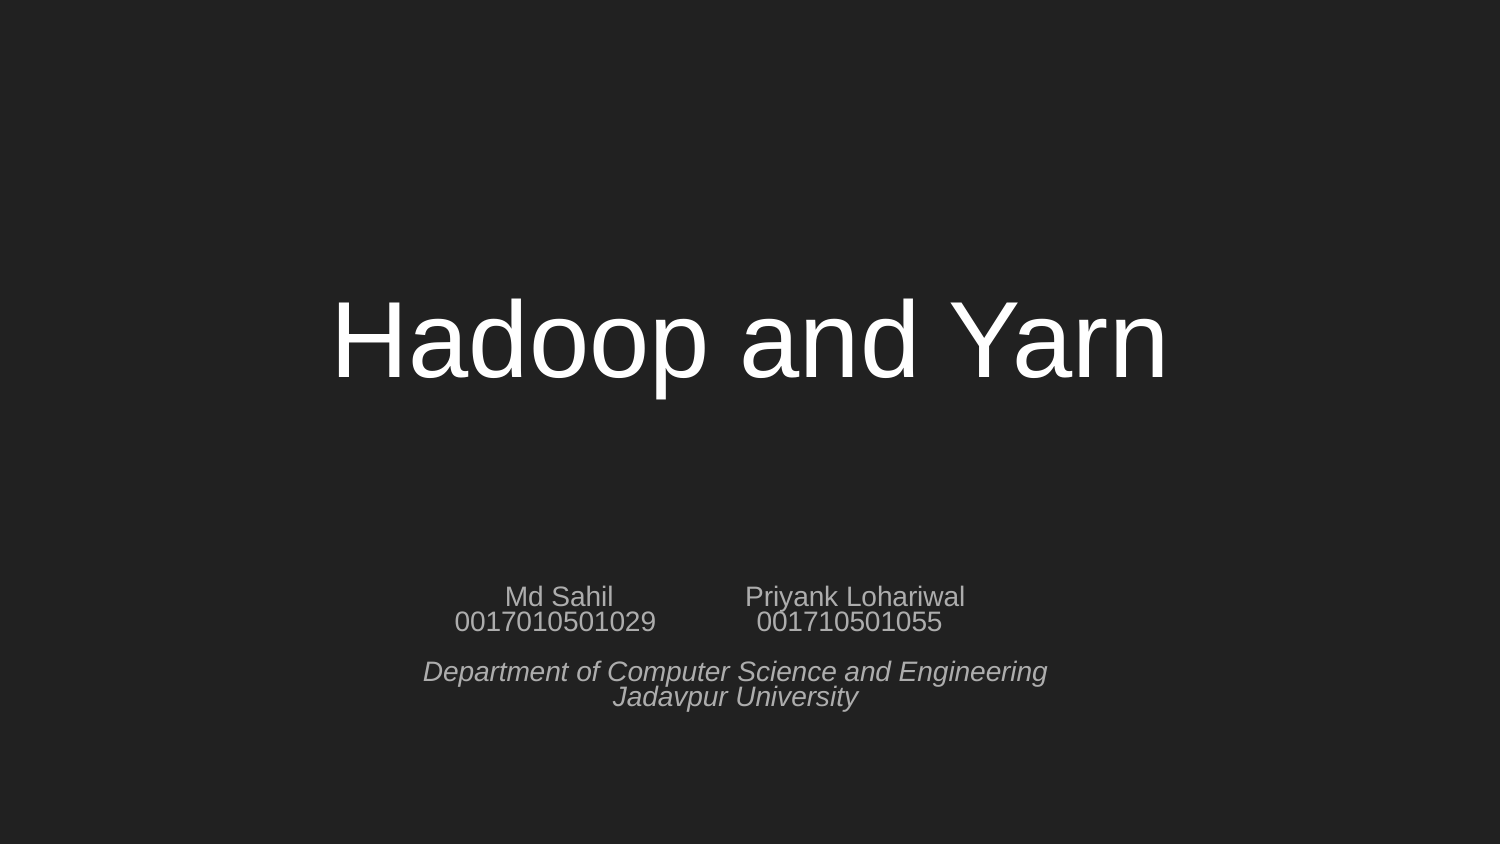

# Hadoop and Yarn
Md Sahil Priyank Lohariwal
 0017010501029 001710501055
Department of Computer Science and Engineering
Jadavpur University